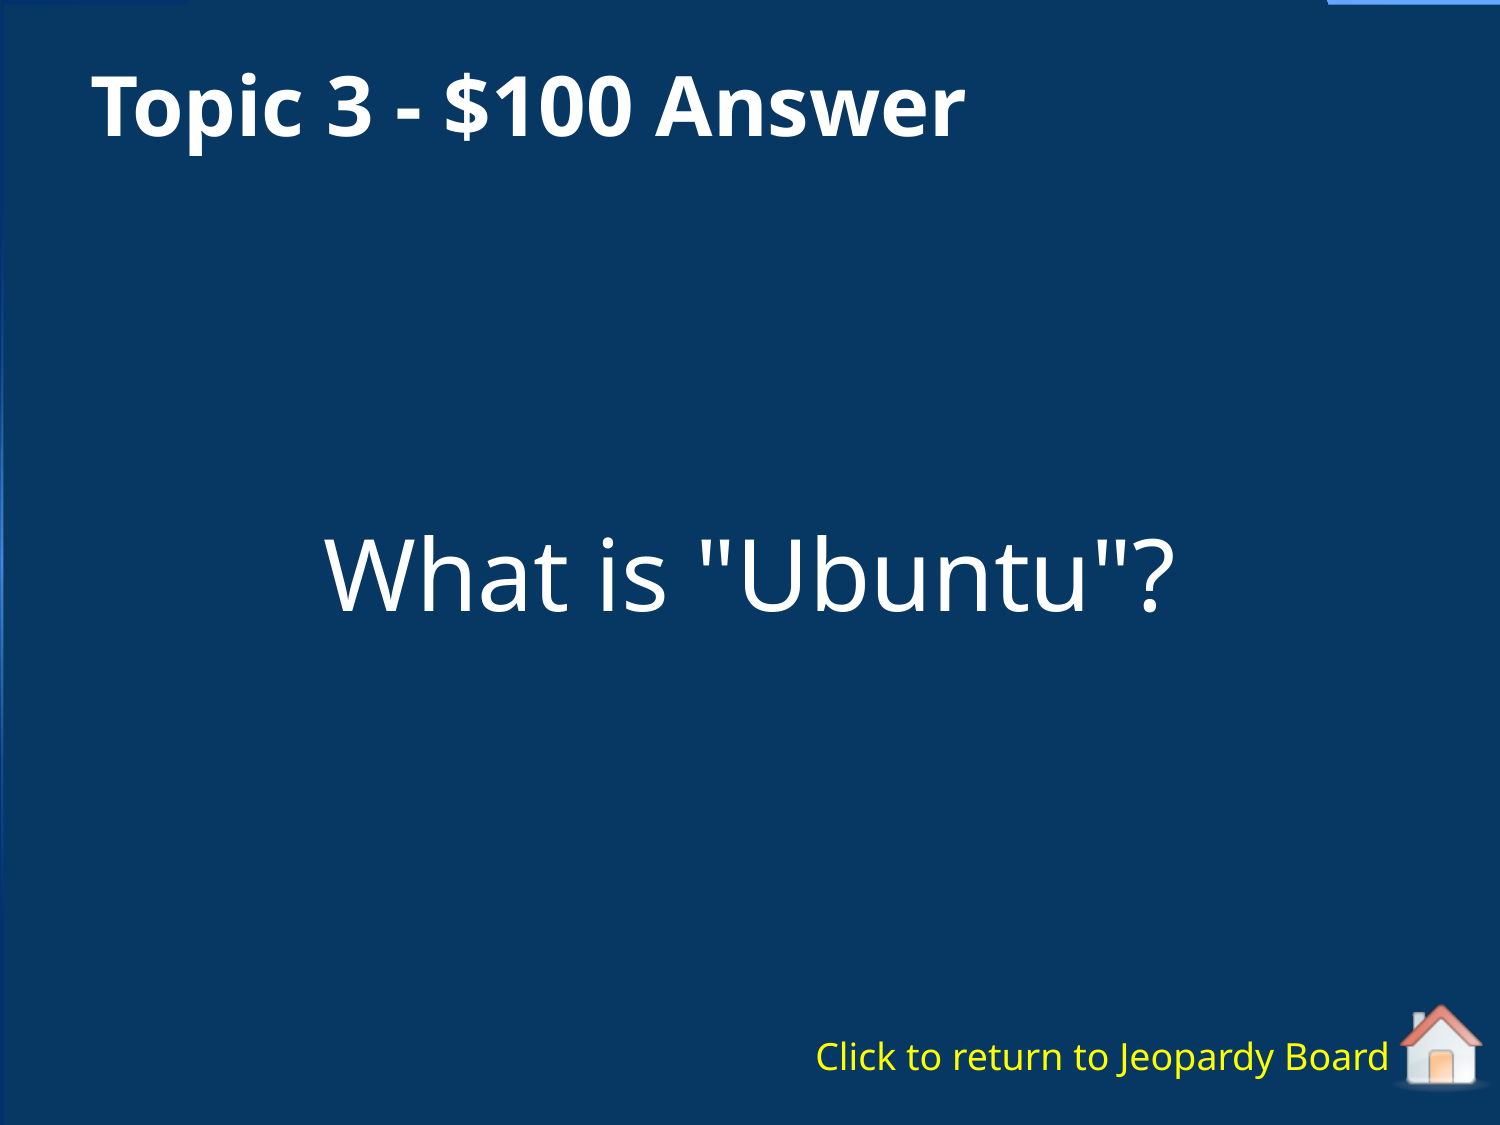

Topic 3 - $100 Answer
# What is "Ubuntu"?
Click to return to Jeopardy Board